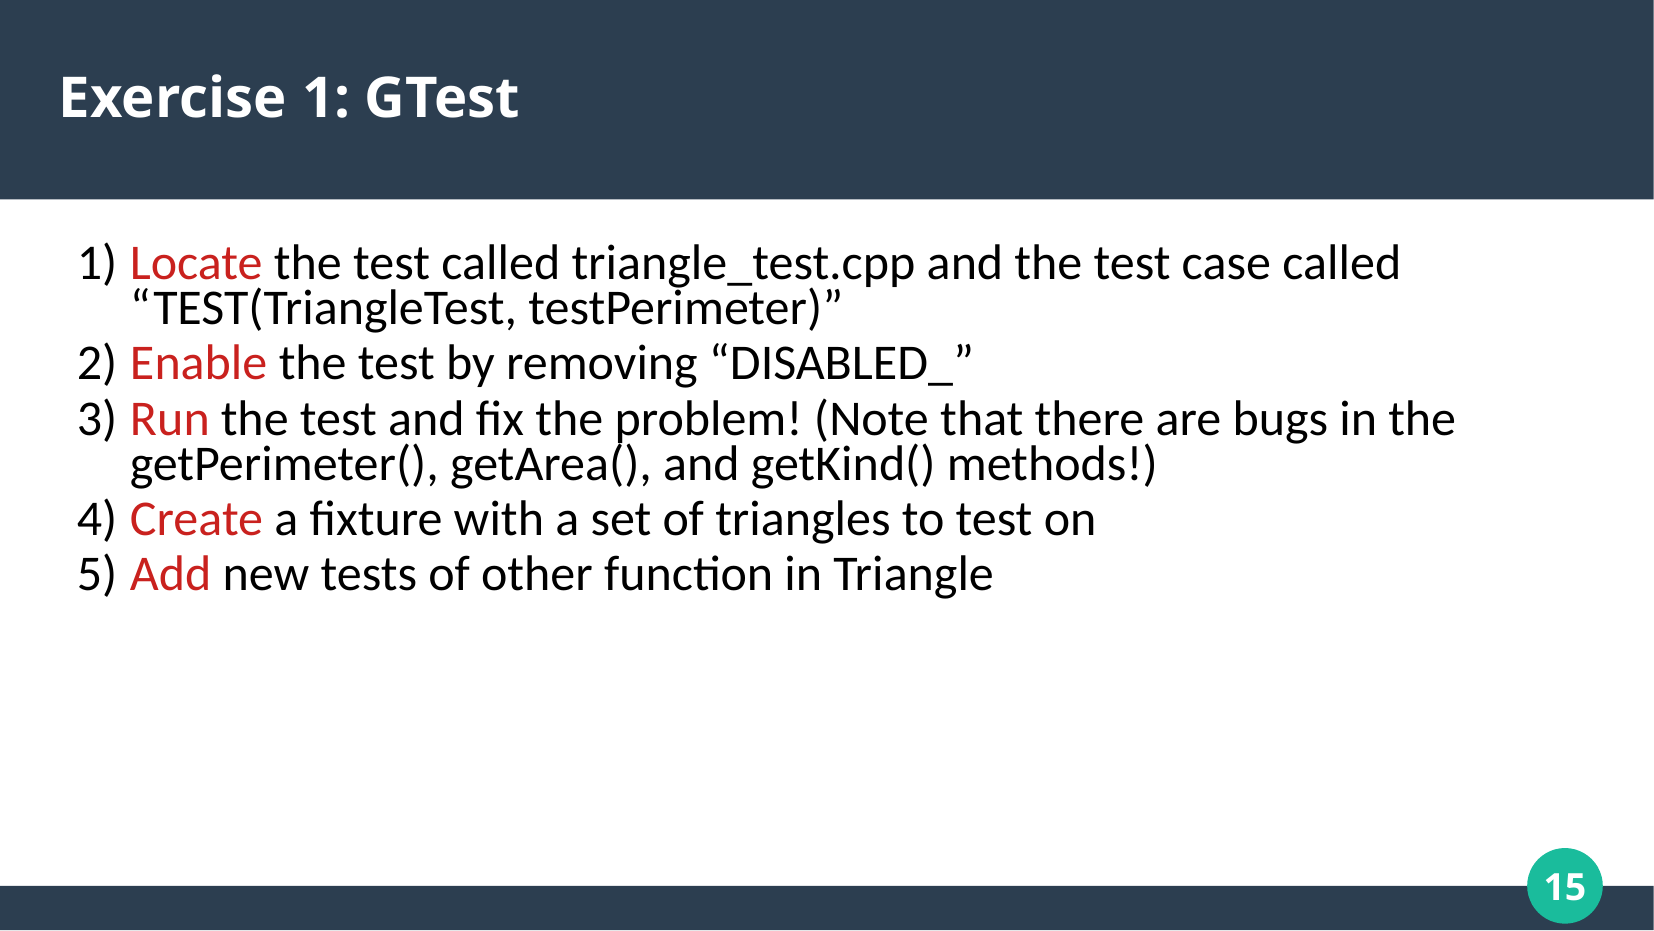

# Exercise 1: GTest
Locate the test called triangle_test.cpp and the test case called “TEST(TriangleTest, testPerimeter)”
Enable the test by removing “DISABLED_”
Run the test and fix the problem! (Note that there are bugs in the getPerimeter(), getArea(), and getKind() methods!)
Create a fixture with a set of triangles to test on
Add new tests of other function in Triangle